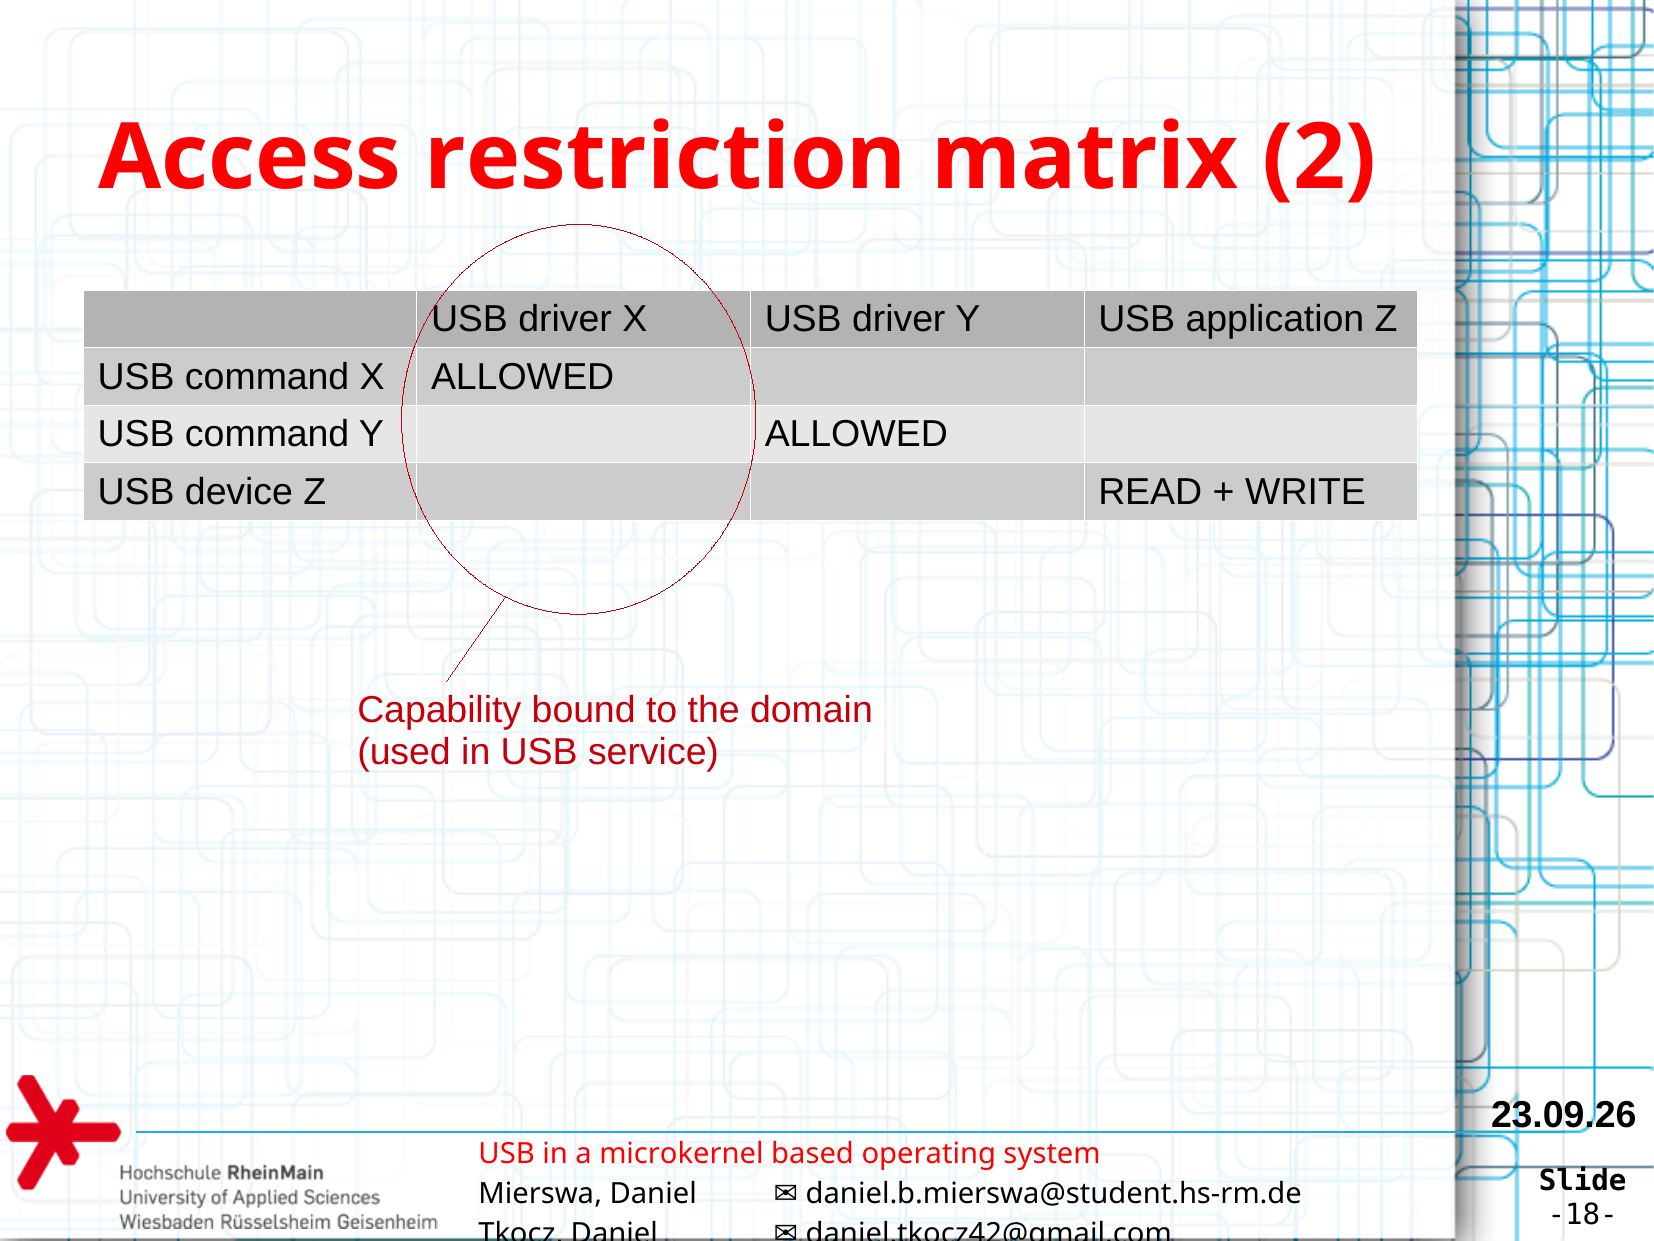

# Access restriction matrix (2)
| | USB driver X | USB driver Y | USB application Z |
| --- | --- | --- | --- |
| USB command X | ALLOWED | | |
| USB command Y | | ALLOWED | |
| USB device Z | | | READ + WRITE |
Capability bound to the domain
(used in USB service)
18